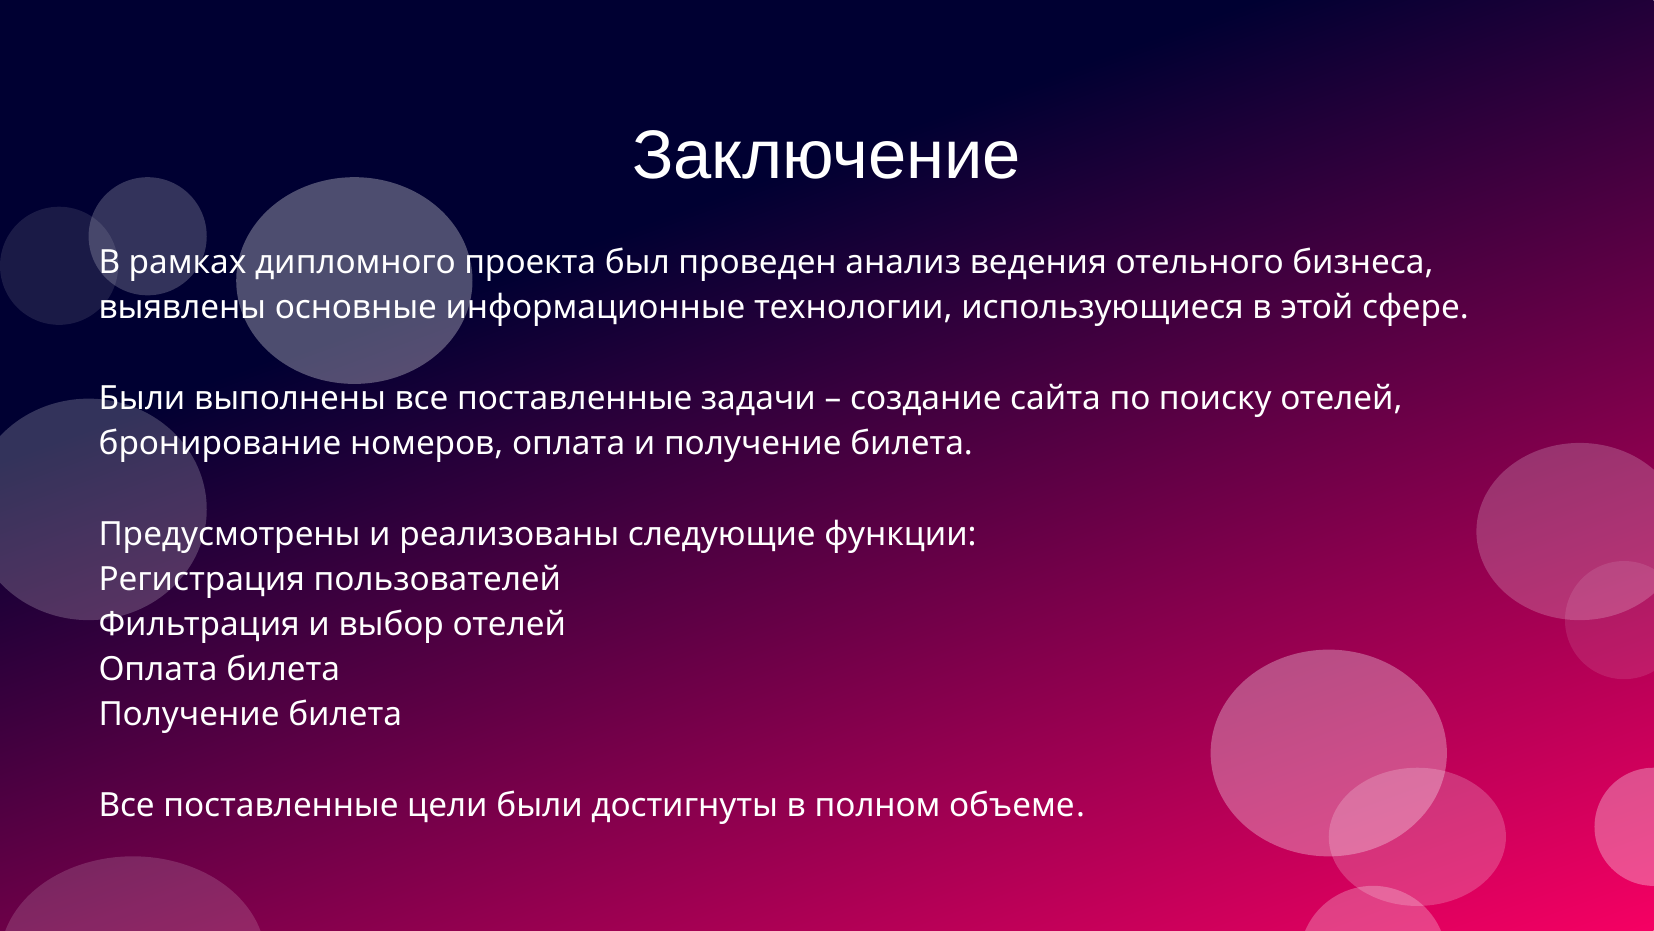

# Заключение
В рамках дипломного проекта был проведен анализ ведения отельного бизнеса, выявлены основные информационные технологии, использующиеся в этой сфере.
Были выполнены все поставленные задачи – создание сайта по поиску отелей, бронирование номеров, оплата и получение билета.
Предусмотрены и реализованы следующие функции:
Регистрация пользователей
Фильтрация и выбор отелей
Оплата билета
Получение билета
Все поставленные цели были достигнуты в полном объеме.